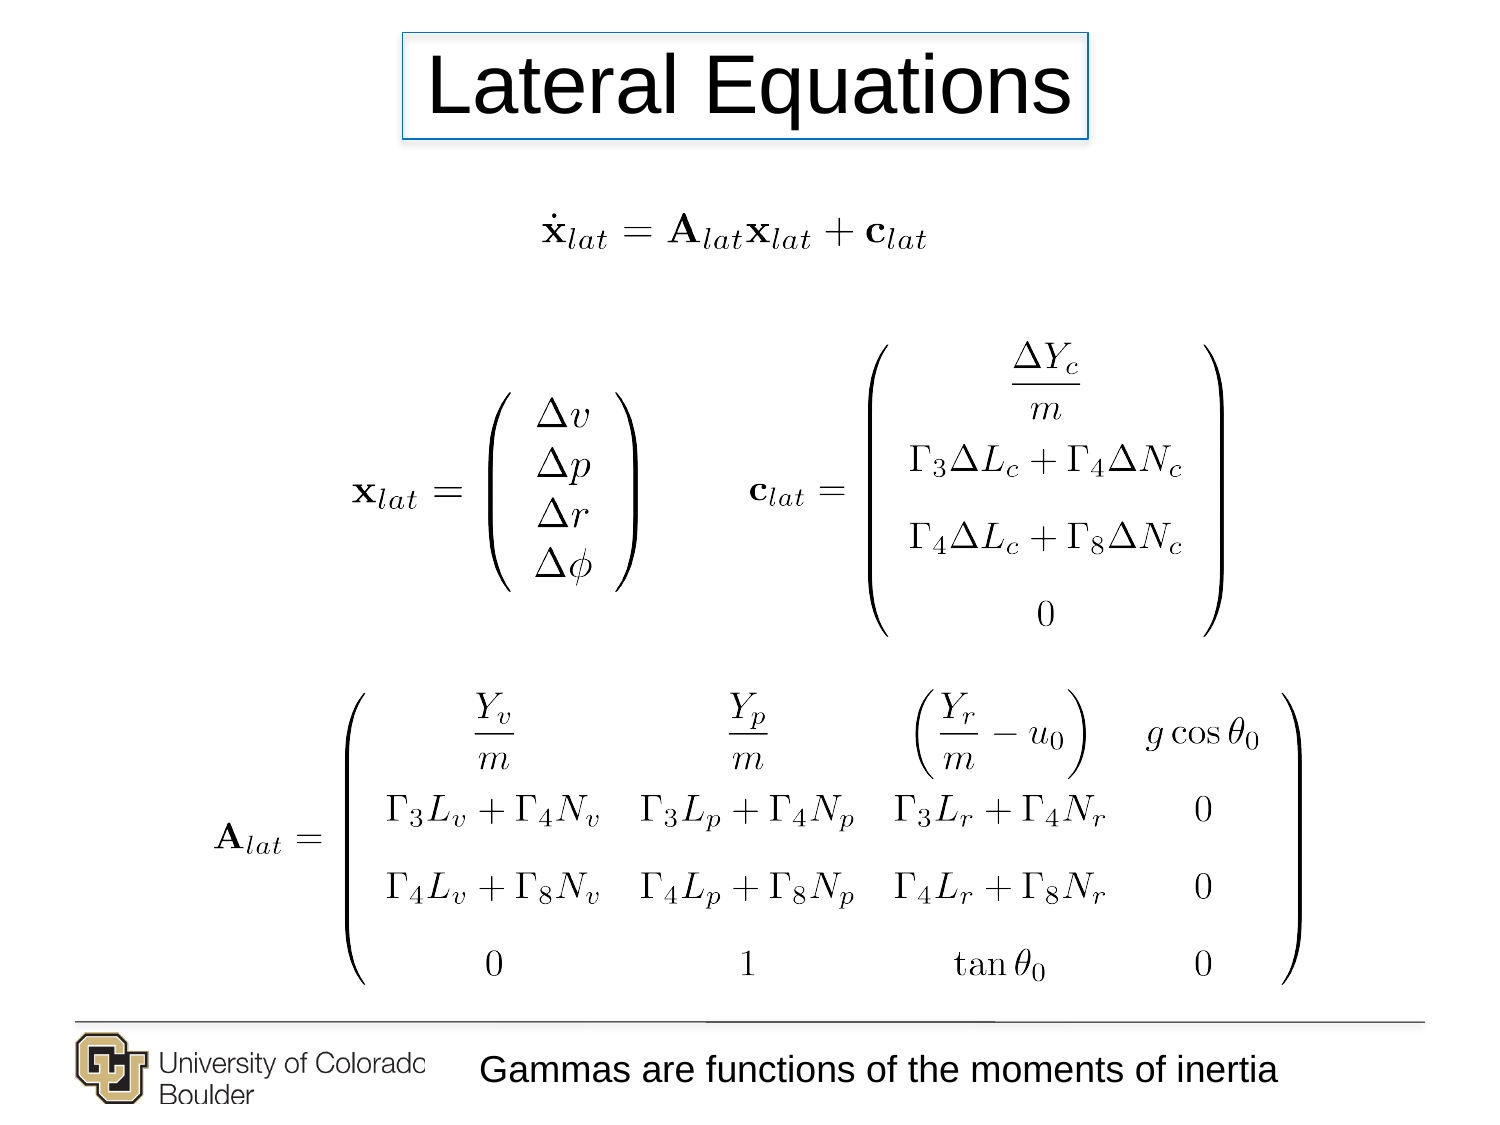

# Lateral Equations
Gammas are functions of the moments of inertia